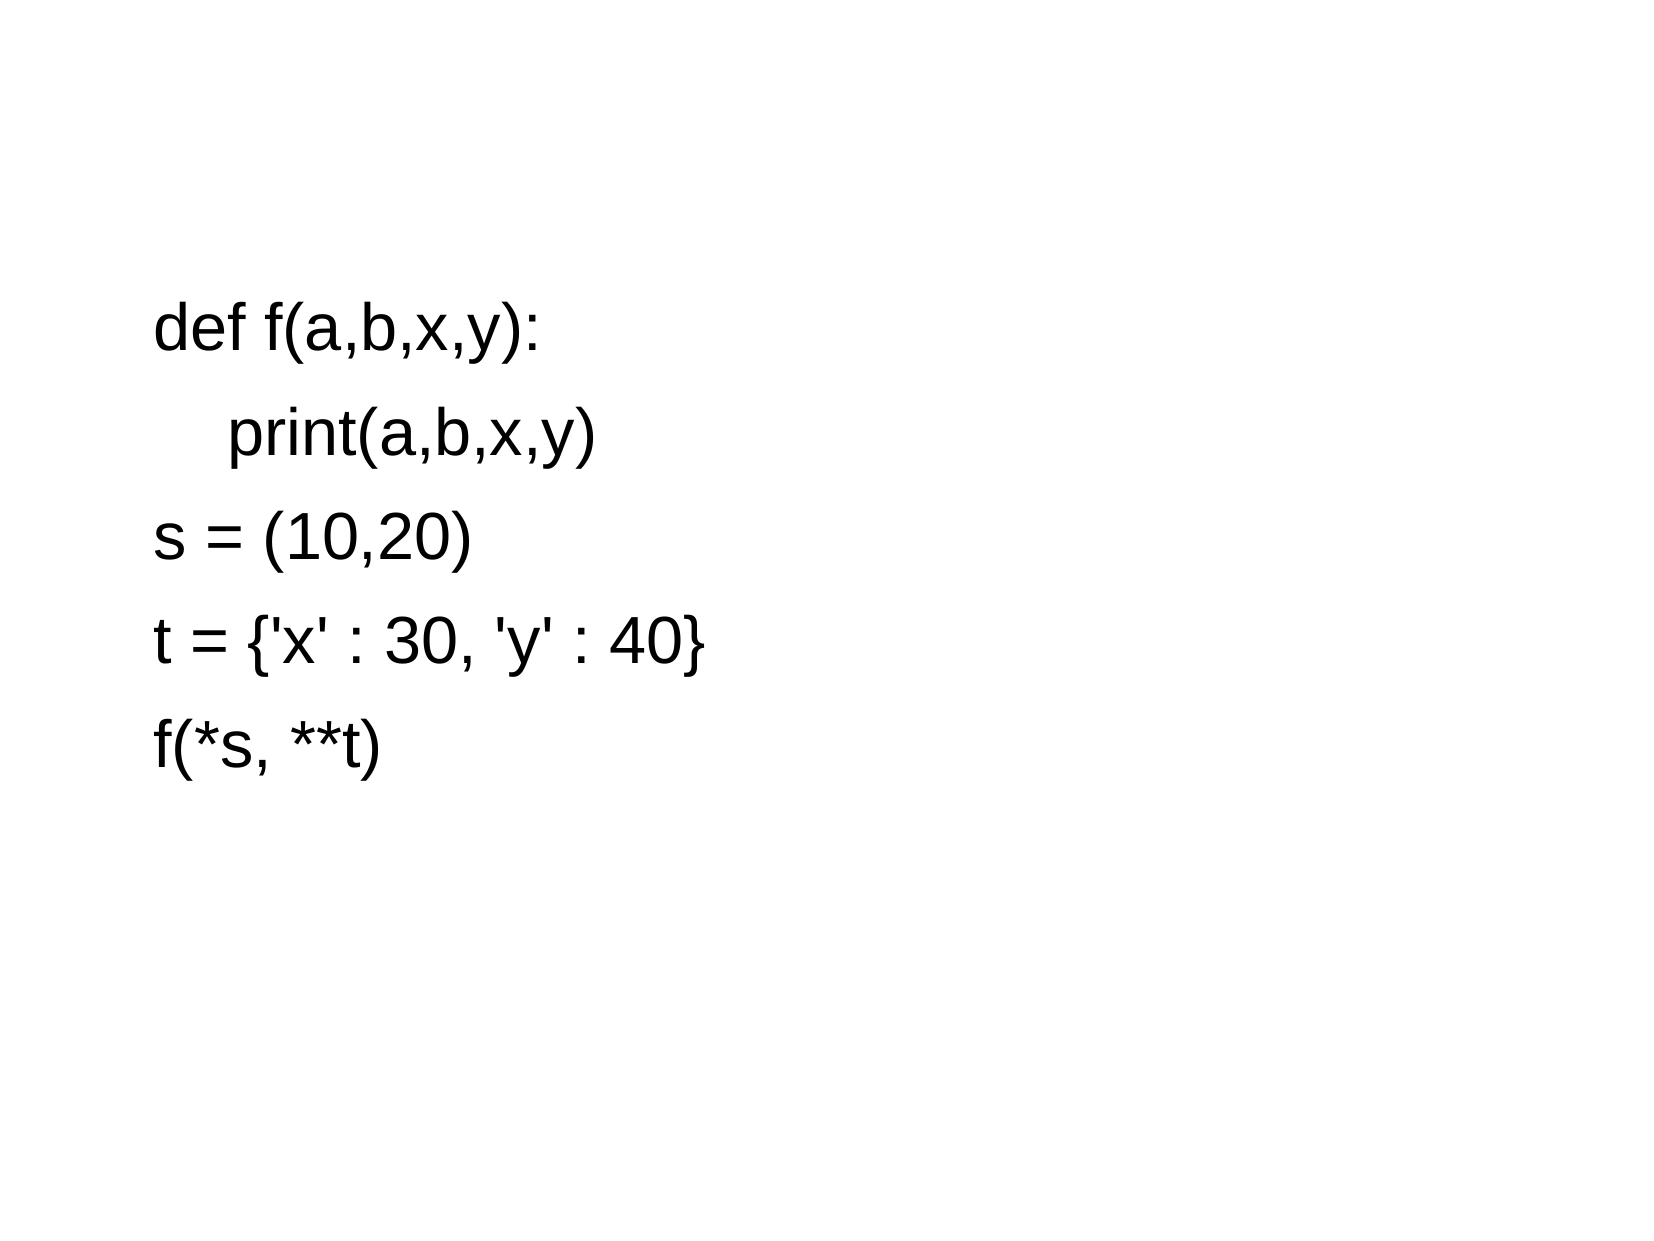

#
def f(a,b,x,y):
 print(a,b,x,y)
s = (10,20)
t = {'x' : 30, 'y' : 40}
f(*s, **t)